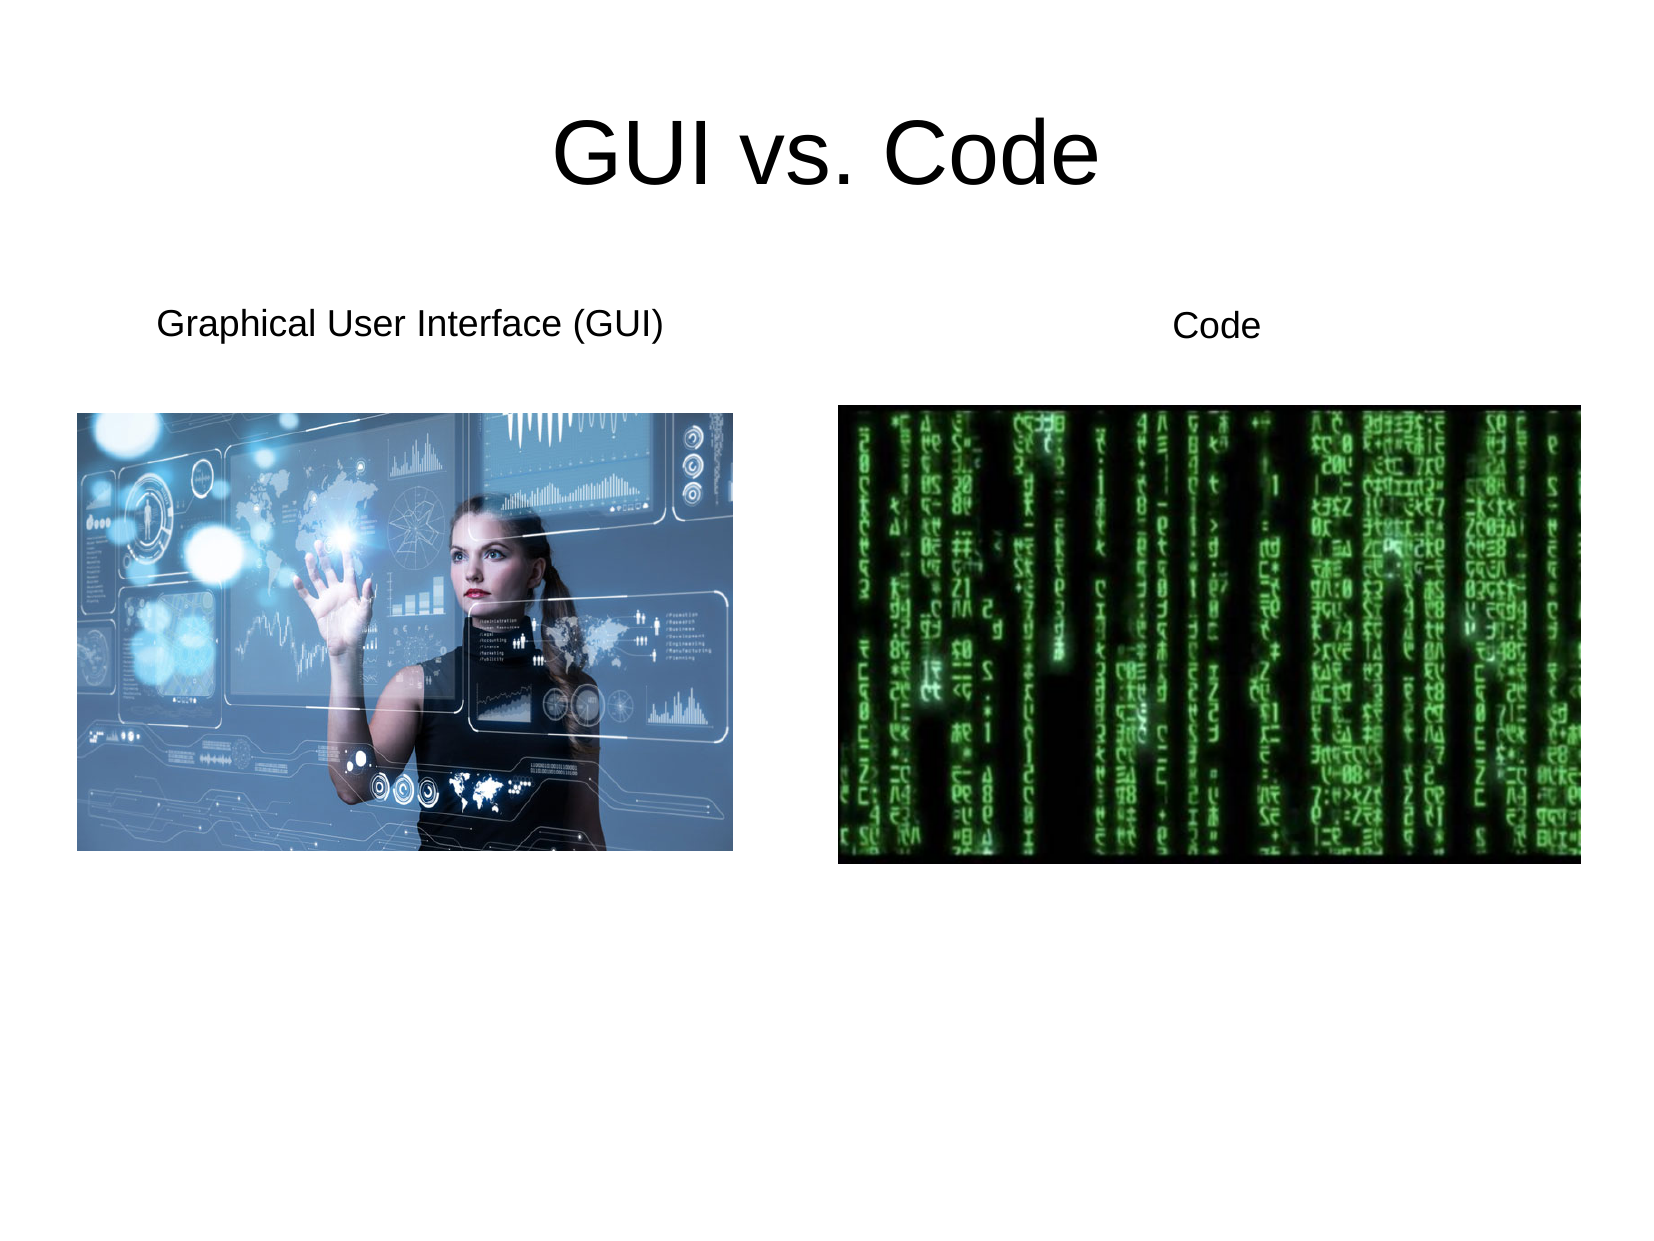

# GUI vs. Code
Graphical User Interface (GUI)
Code